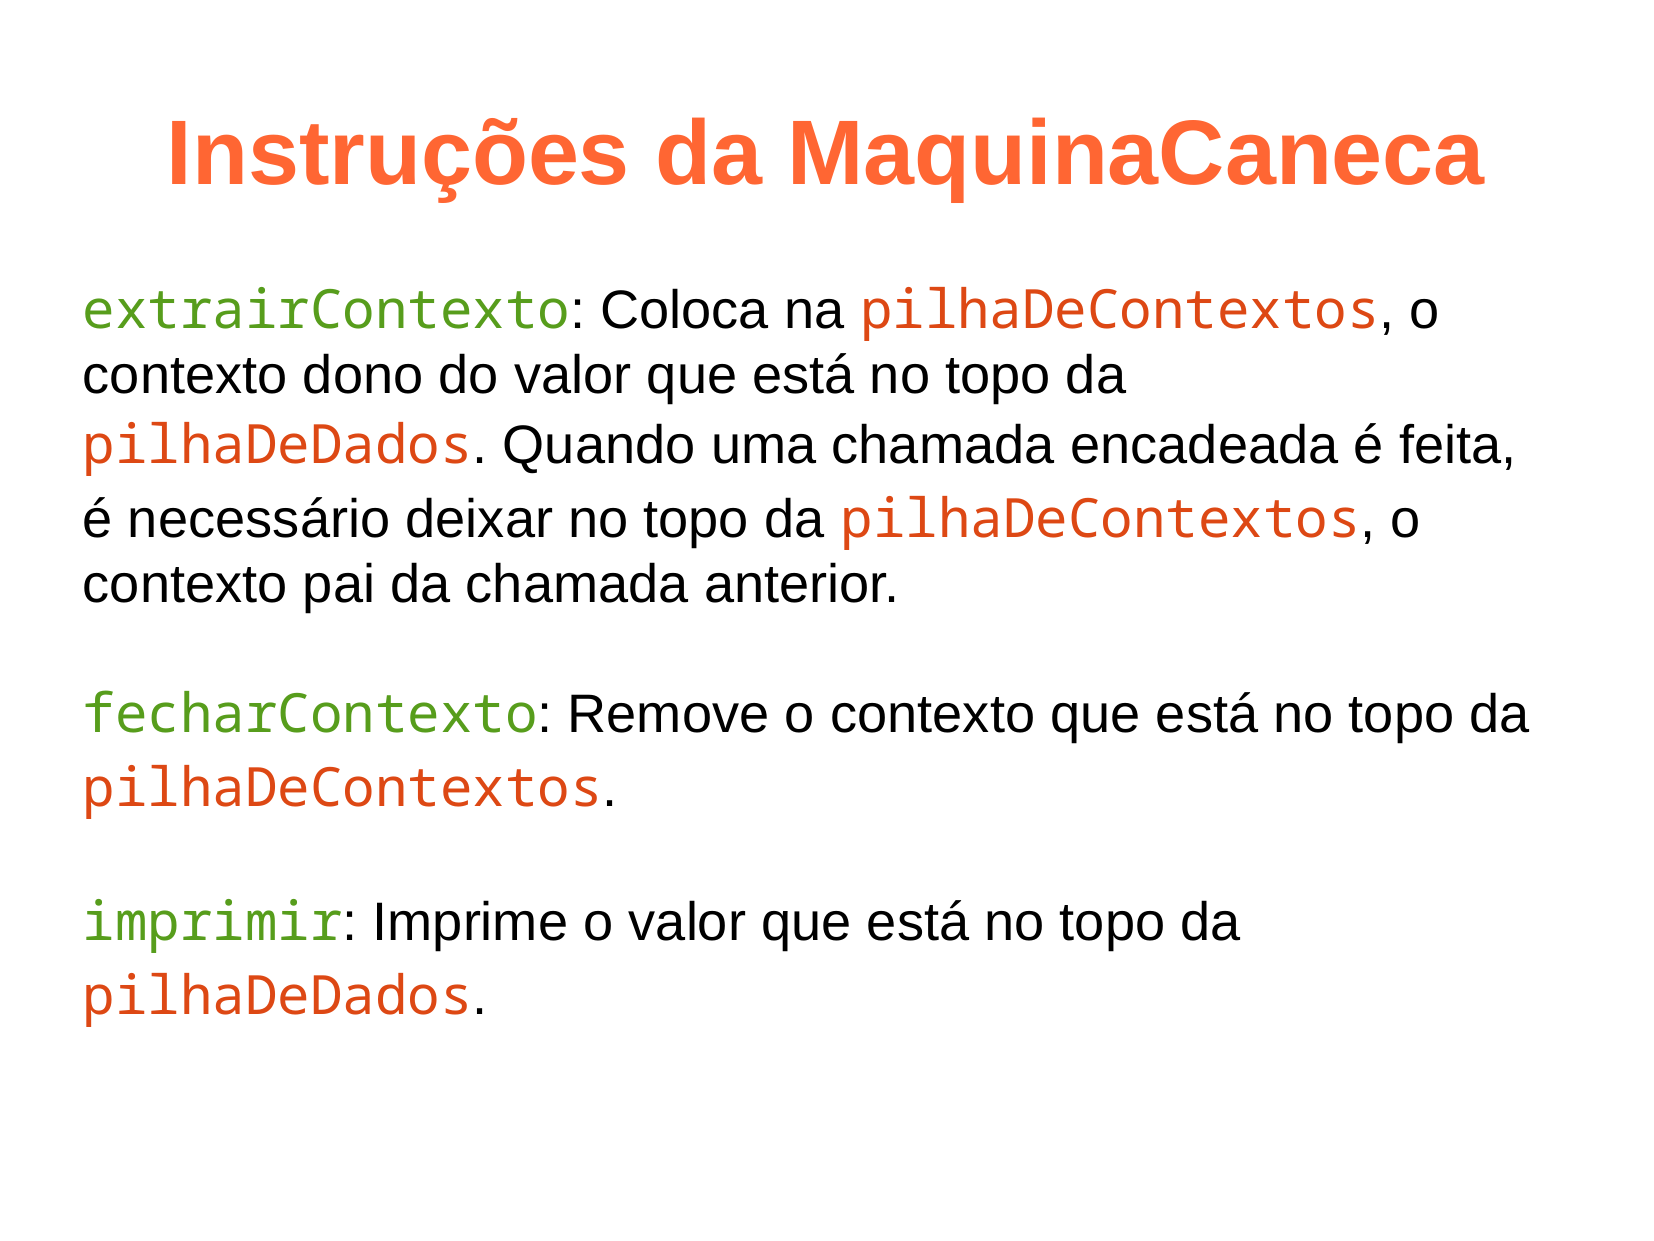

# Instruções da MaquinaCaneca
extrairContexto: Coloca na pilhaDeContextos, o contexto dono do valor que está no topo da pilhaDeDados. Quando uma chamada encadeada é feita, é necessário deixar no topo da pilhaDeContextos, o contexto pai da chamada anterior.
fecharContexto: Remove o contexto que está no topo da pilhaDeContextos.
imprimir: Imprime o valor que está no topo da pilhaDeDados.